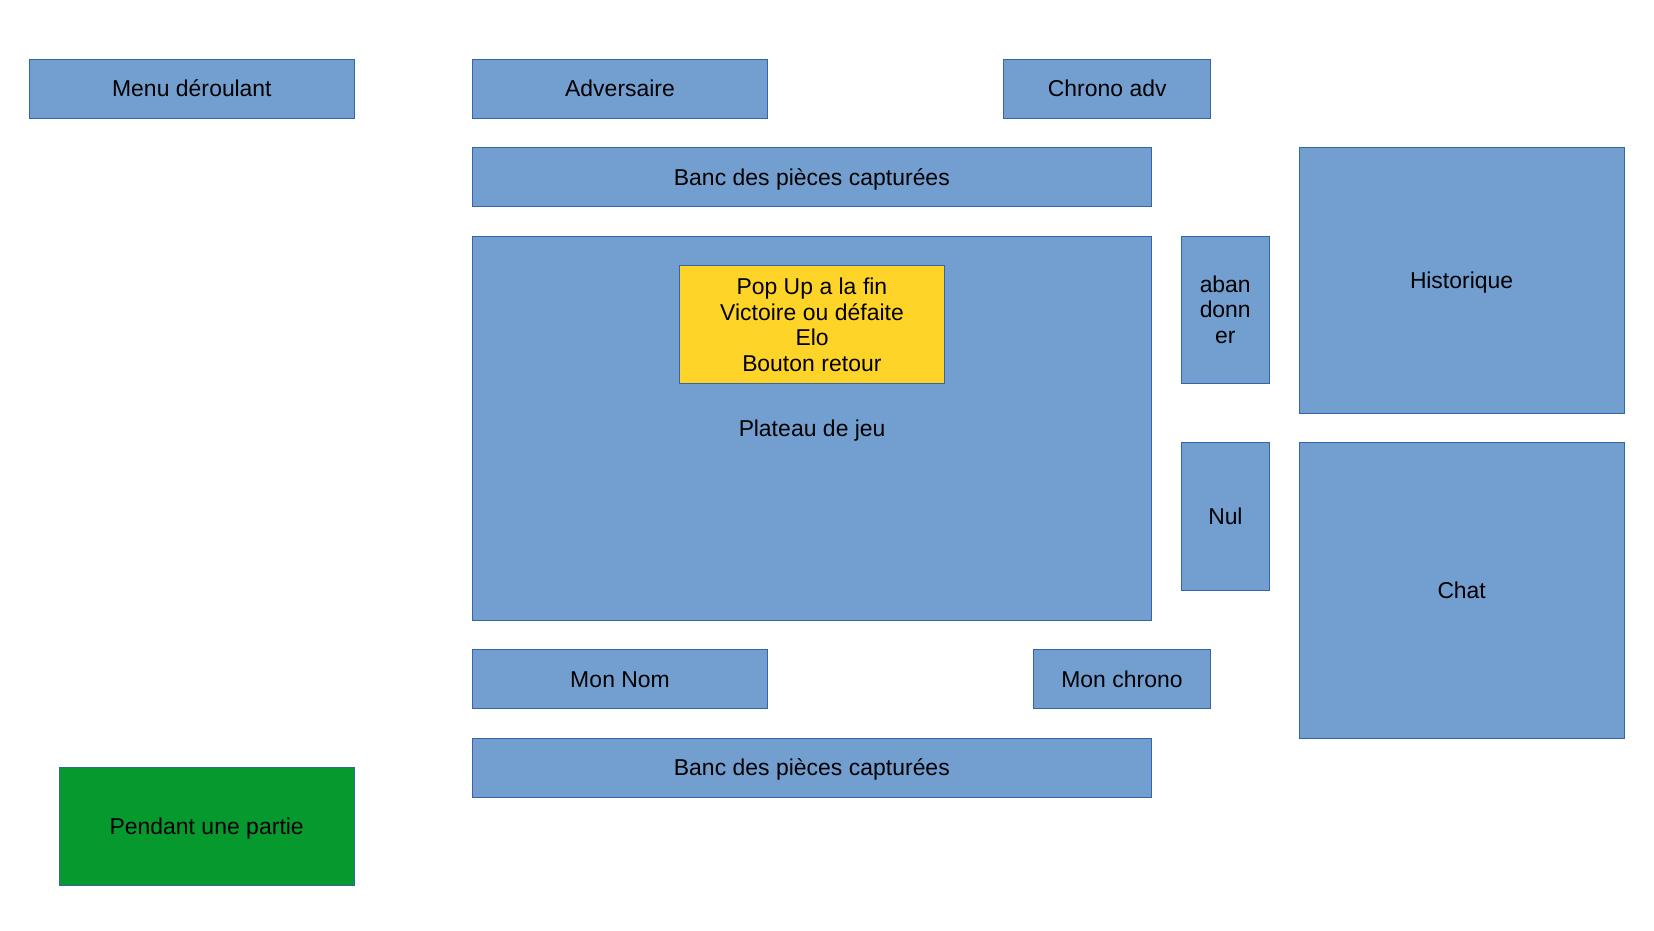

Menu déroulant
Adversaire
Chrono adv
Banc des pièces capturées
Historique
Plateau de jeu
abandonner
Pop Up a la fin
Victoire ou défaite
Elo
Bouton retour
Nul
Chat
Mon Nom
Mon chrono
Banc des pièces capturées
Pendant une partie